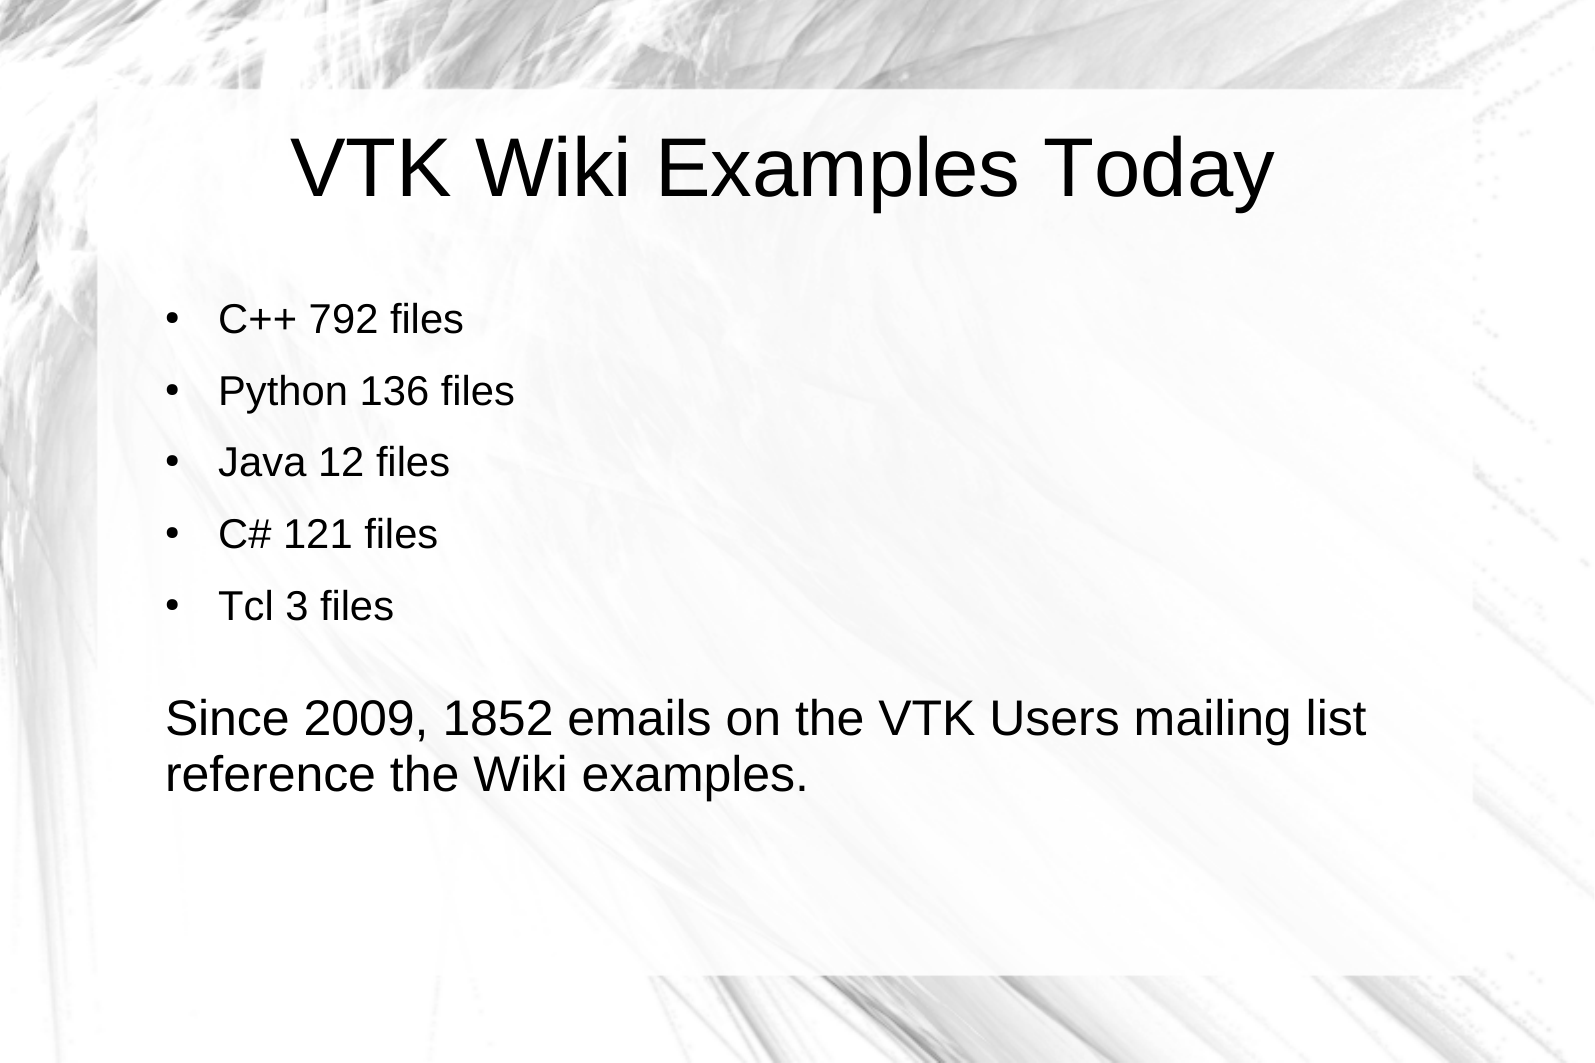

# VTK Wiki Examples Today
C++ 792 files
Python 136 files
Java 12 files
C# 121 files
Tcl 3 files
Since 2009, 1852 emails on the VTK Users mailing list reference the Wiki examples.